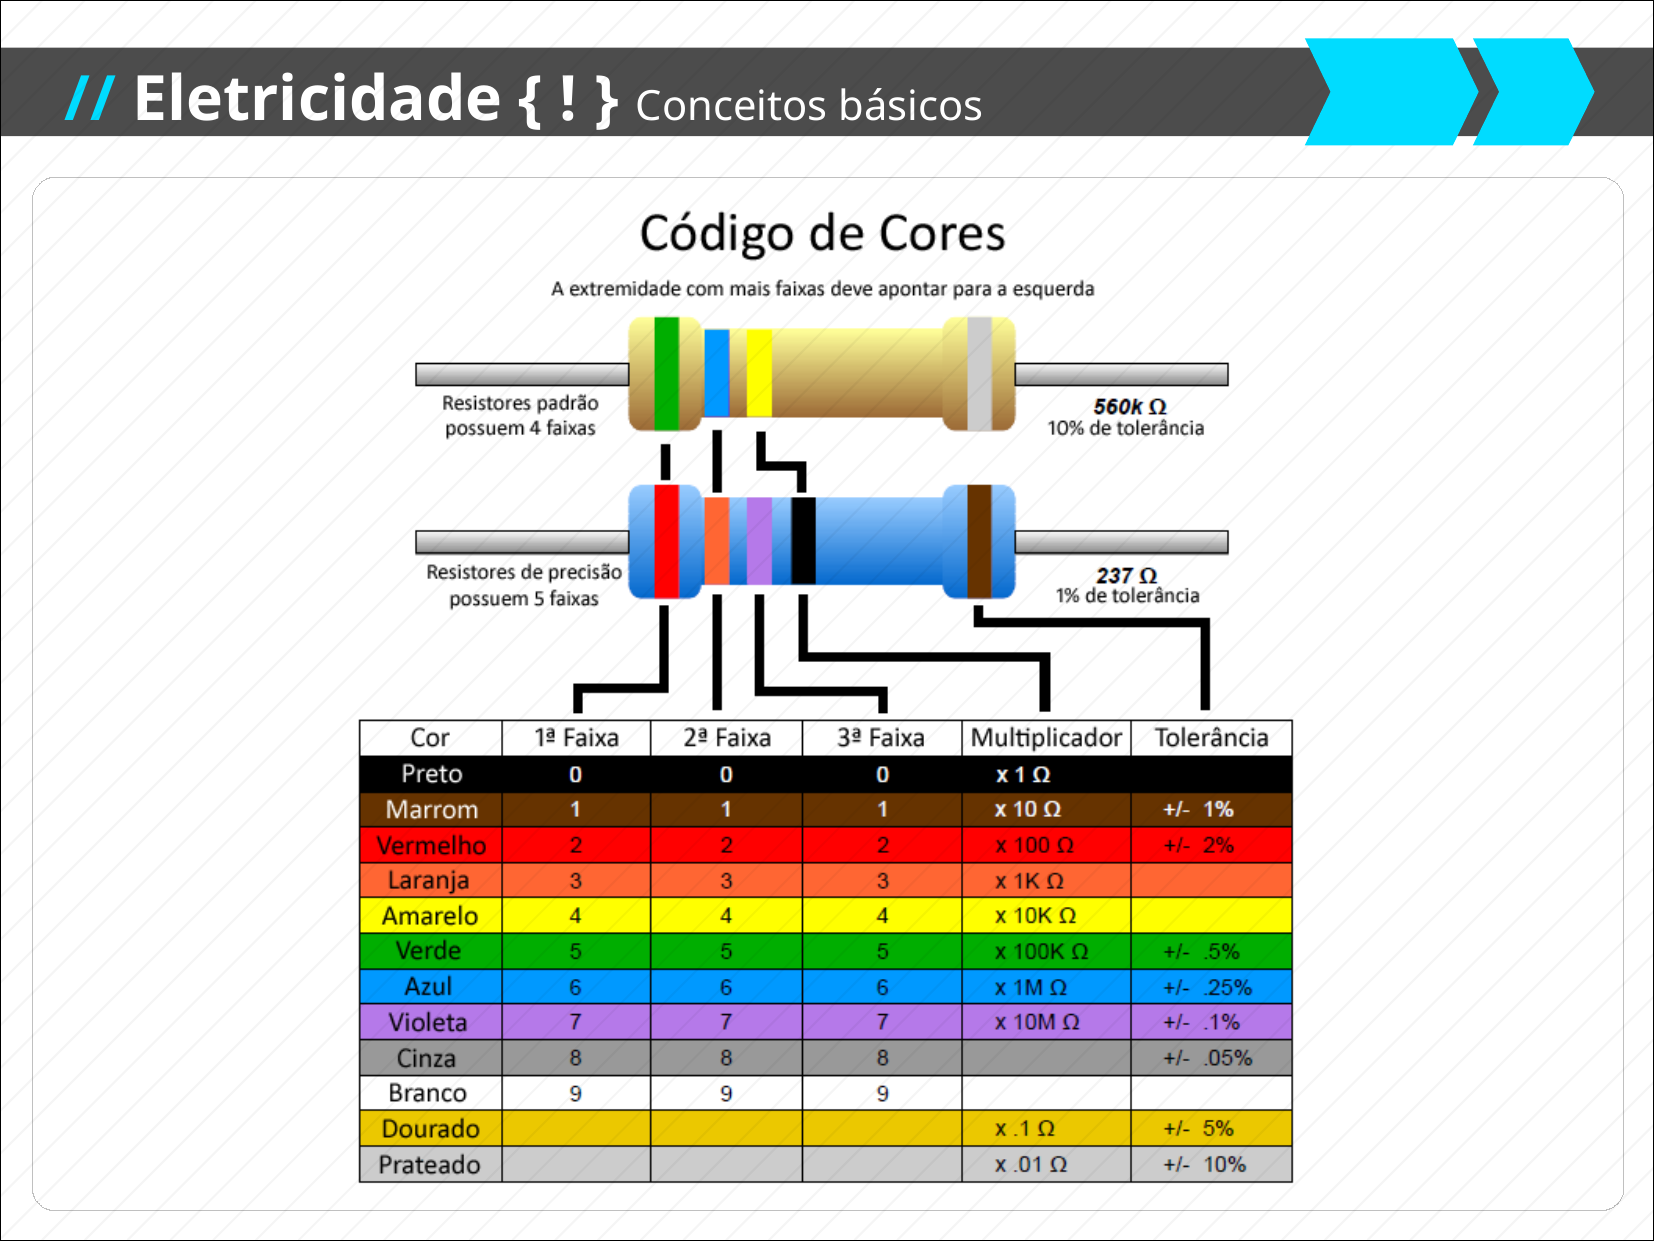

// Eletricidade { ! } Conceitos básicos